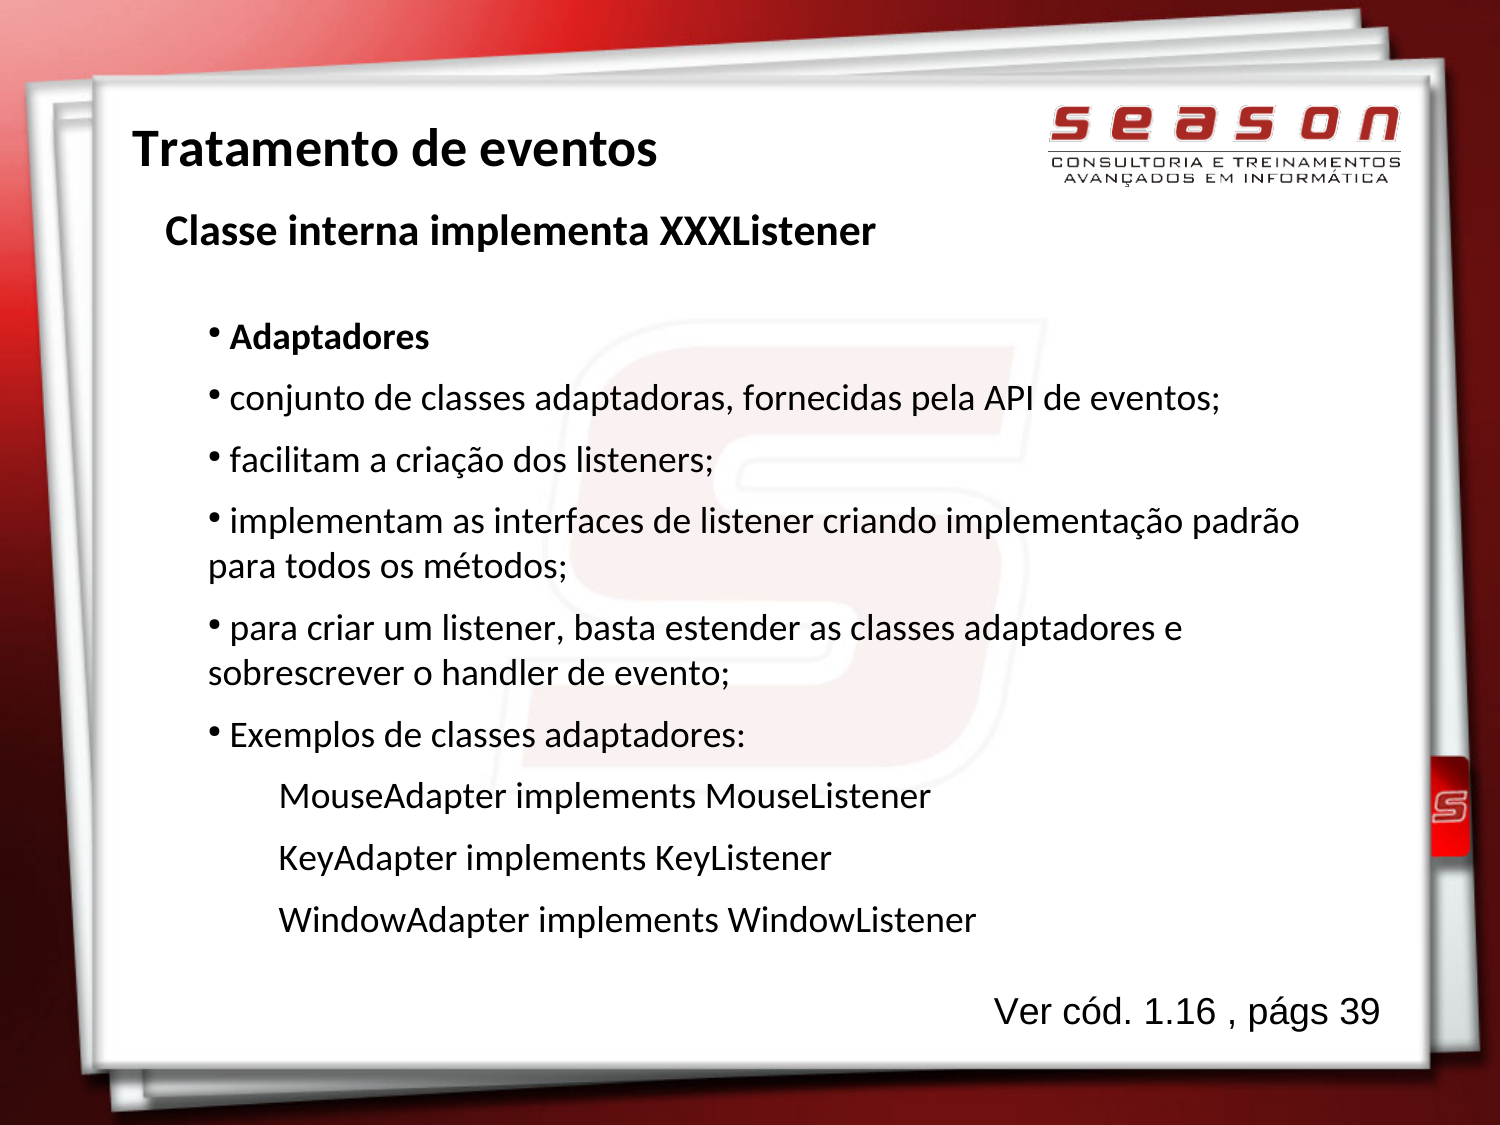

# Tratamento de eventos
Classe interna implementa XXXListener
 Adaptadores
 conjunto de classes adaptadoras, fornecidas pela API de eventos;
 facilitam a criação dos listeners;
 implementam as interfaces de listener criando implementação padrão para todos os métodos;
 para criar um listener, basta estender as classes adaptadores e sobrescrever o handler de evento;
 Exemplos de classes adaptadores:
MouseAdapter implements MouseListener
KeyAdapter implements KeyListener
WindowAdapter implements WindowListener
Ver cód. 1.16 , págs 39